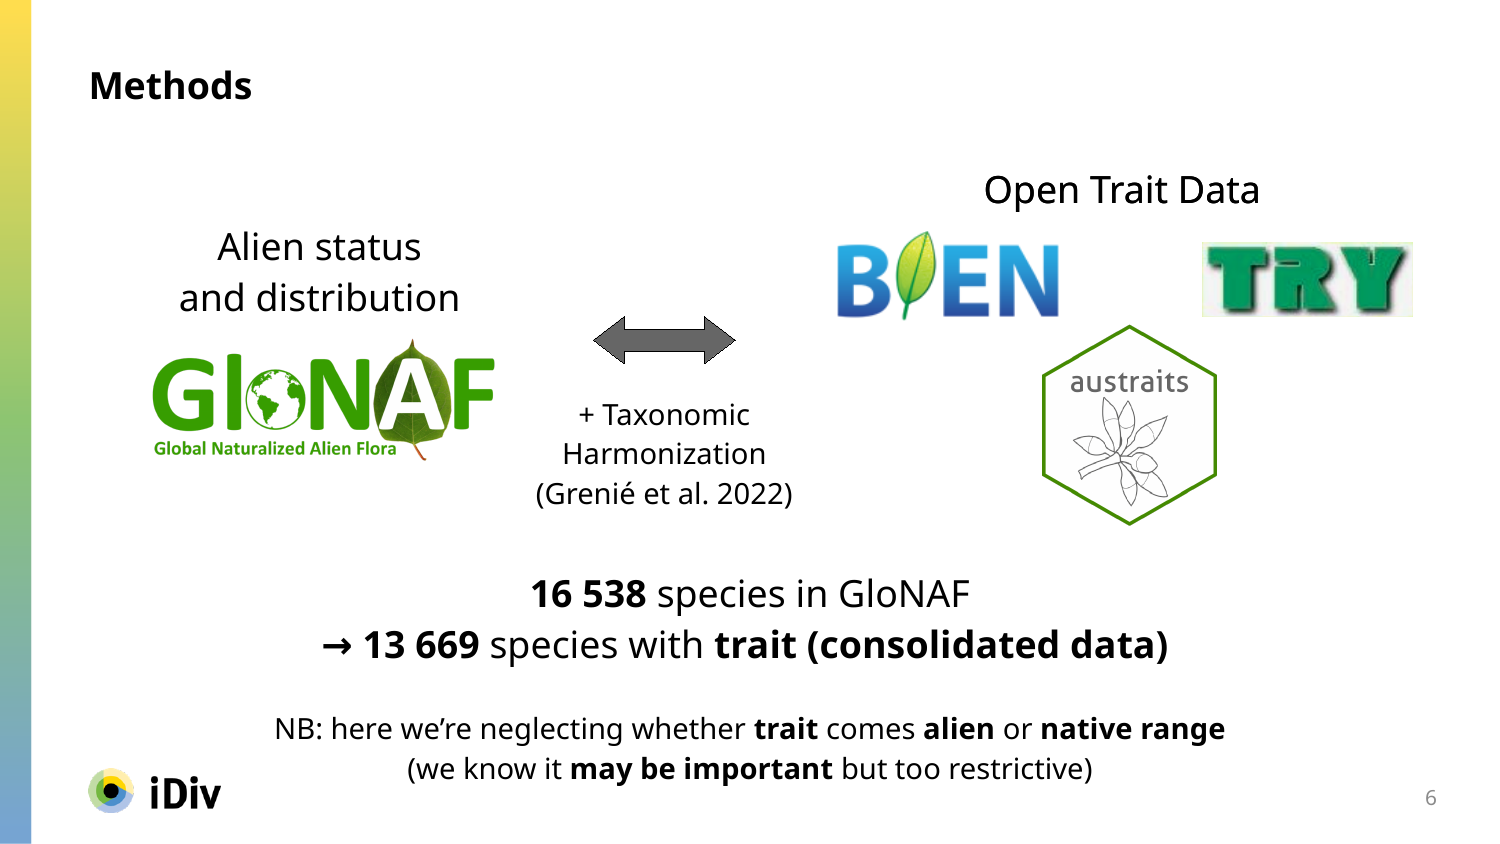

# Methods
Open Trait Data
Open Trait Data
Alien status
and distribution
+ Taxonomic Harmonization
(Grenié et al. 2022)
16 538 species in GloNAF
→ 13 669 species with trait (consolidated data)
NB: here we’re neglecting whether trait comes alien or native range
(we know it may be important but too restrictive)